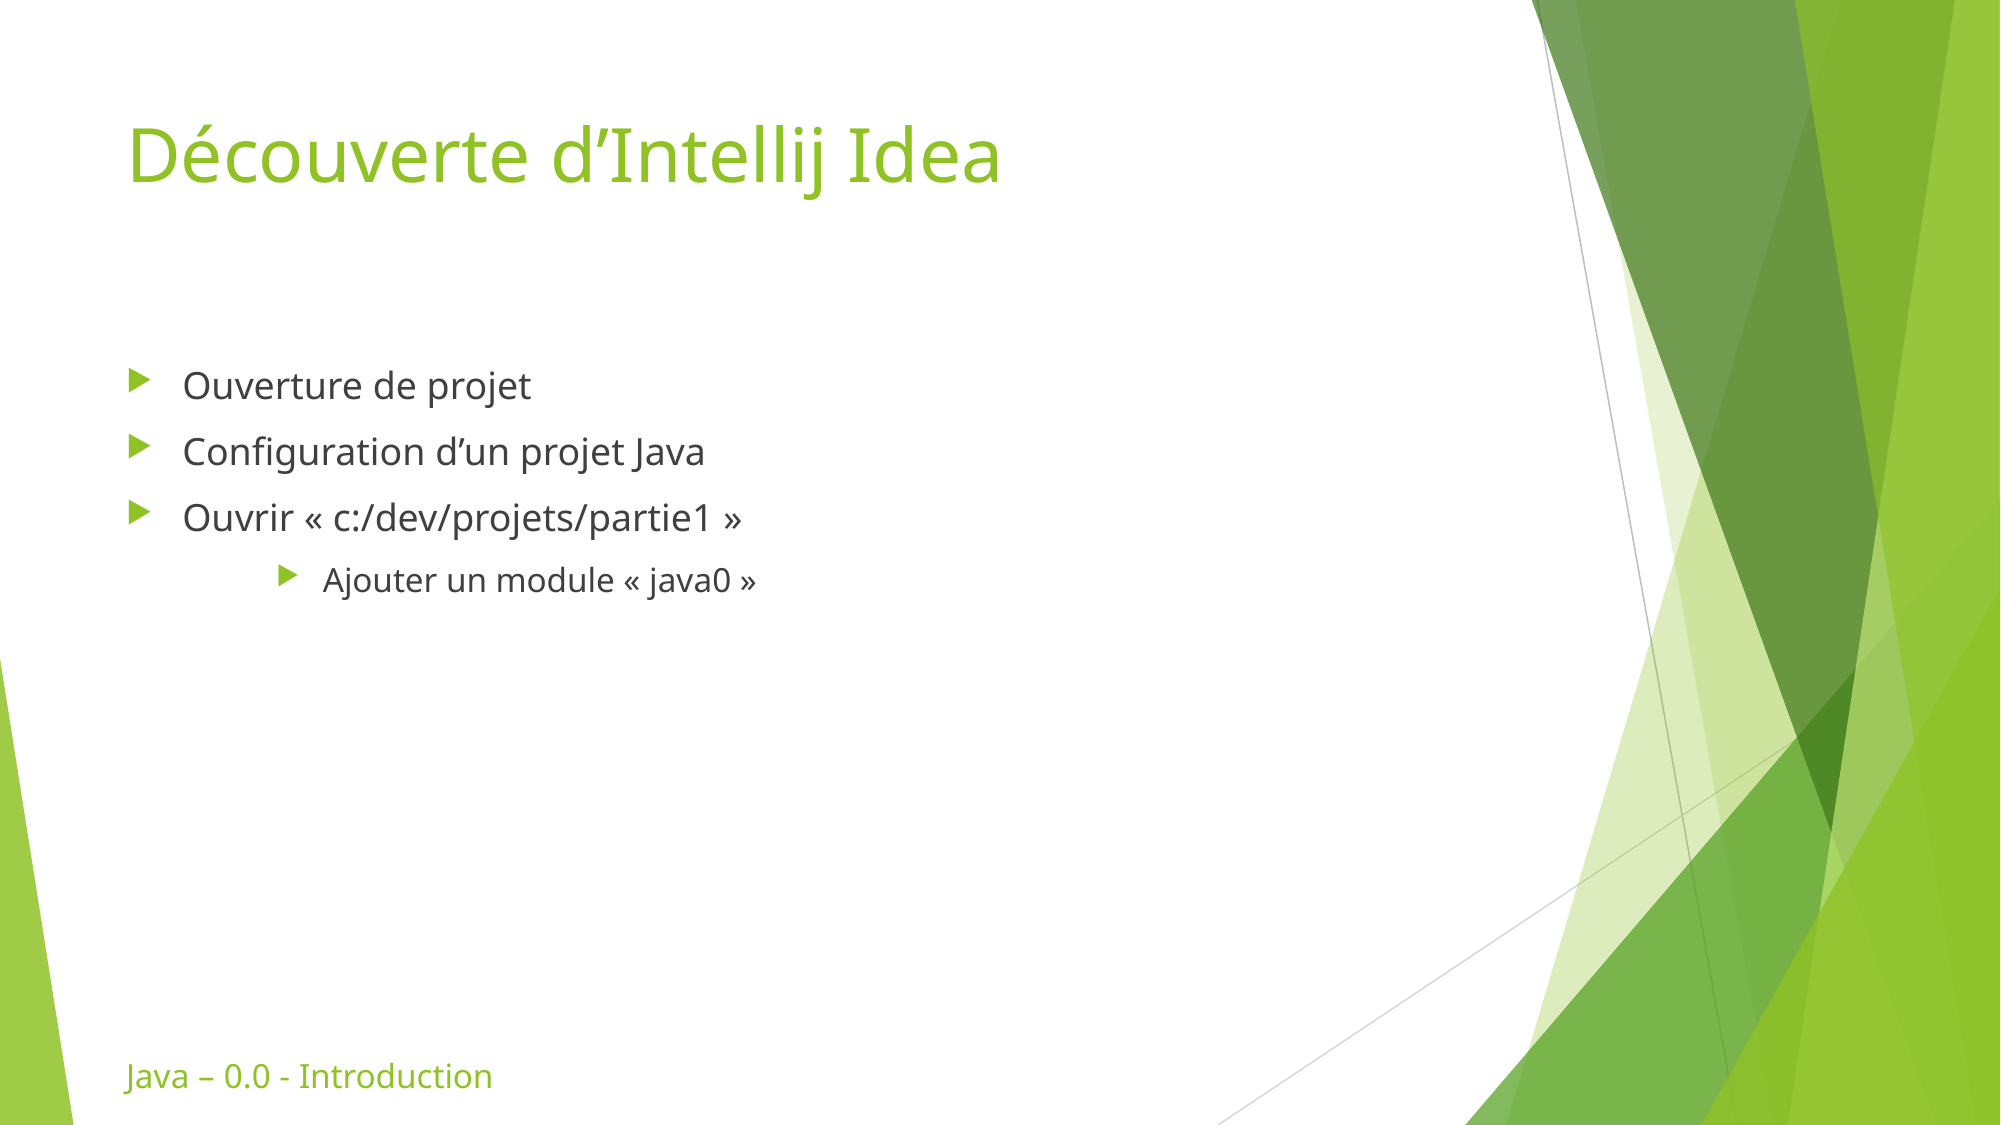

# Découverte d’Intellij Idea
Ouverture de projet
Configuration d’un projet Java
Ouvrir « c:/dev/projets/partie1 »
Ajouter un module « java0 »
Java – 0.0 - Introduction